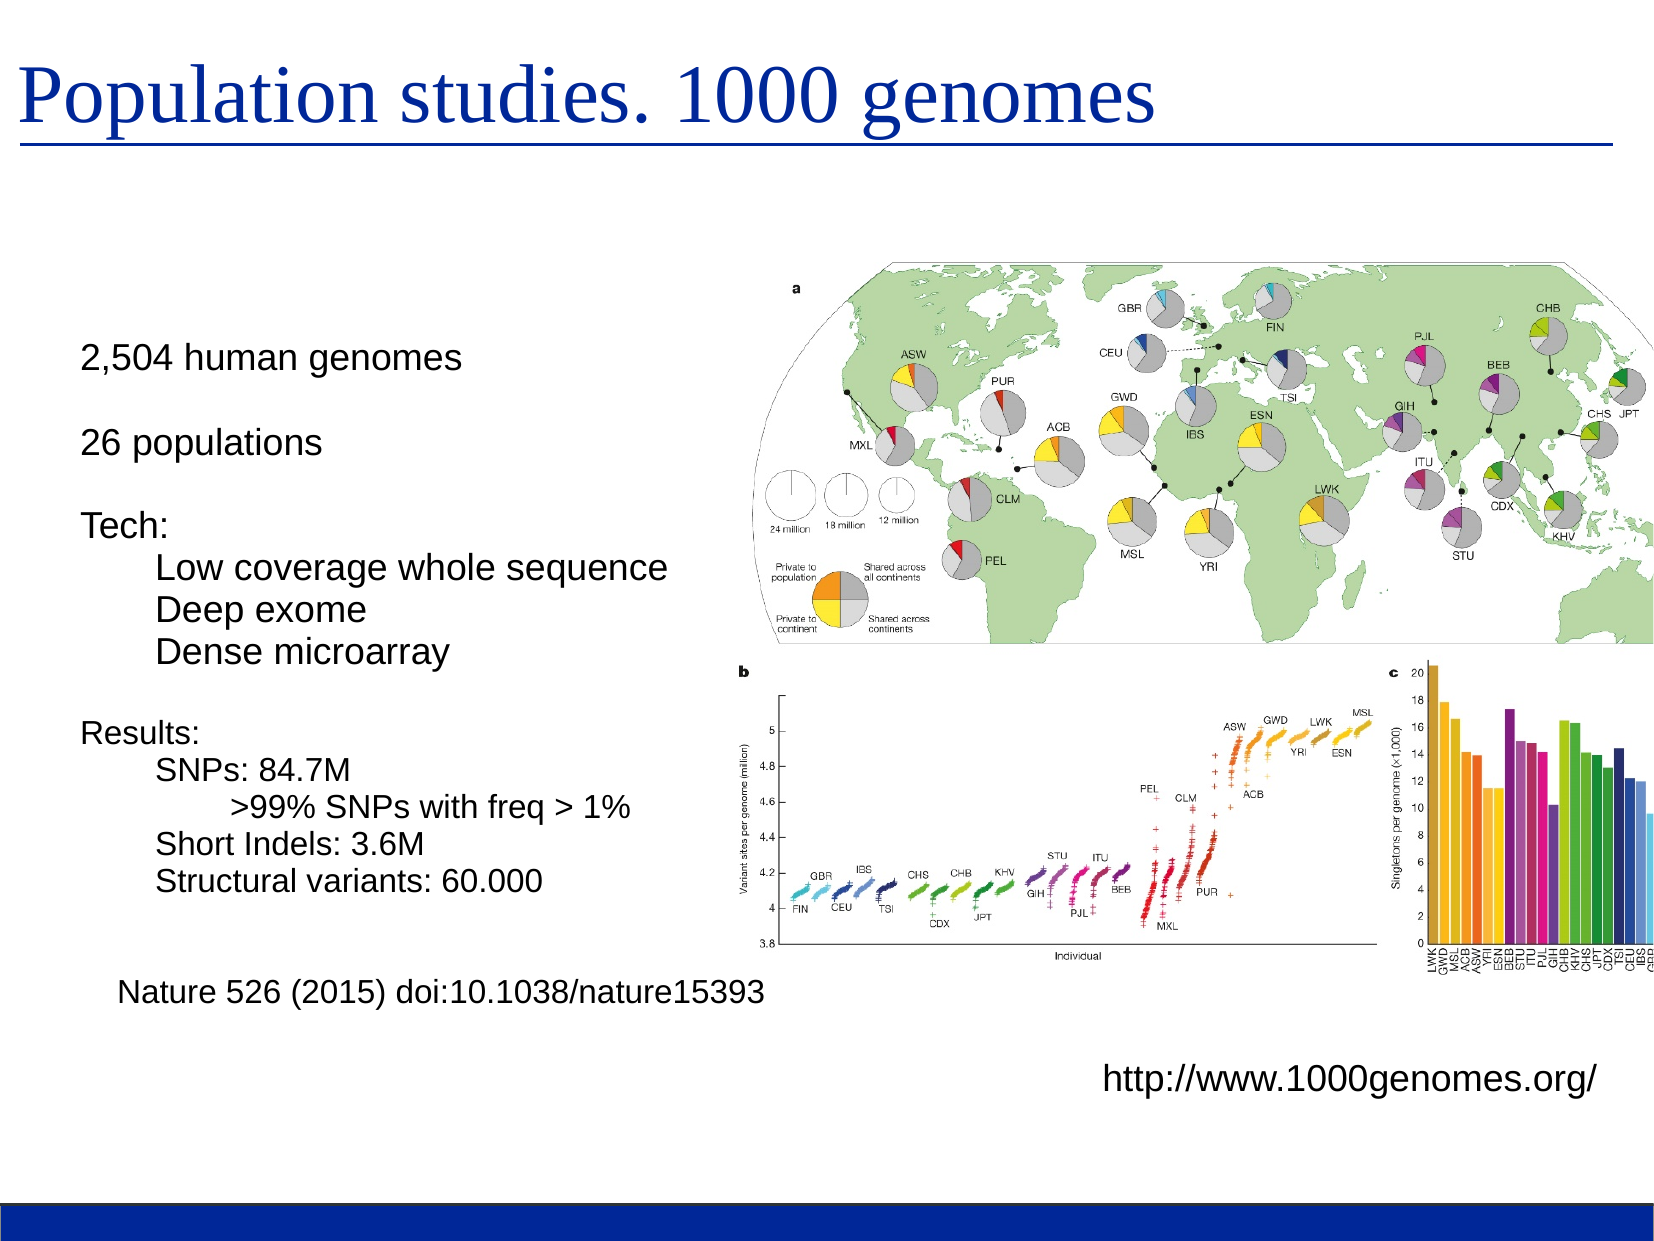

# Population studies. 1000 genomes
2,504 human genomes
26 populations
Tech:
	Low coverage whole sequence
	Deep exome
	Dense microarray
Results:
	SNPs: 84.7M
		>99% SNPs with freq > 1%
	Short Indels: 3.6M
	Structural variants: 60.000
 Nature 526 (2015) doi:10.1038/nature15393
http://www.1000genomes.org/